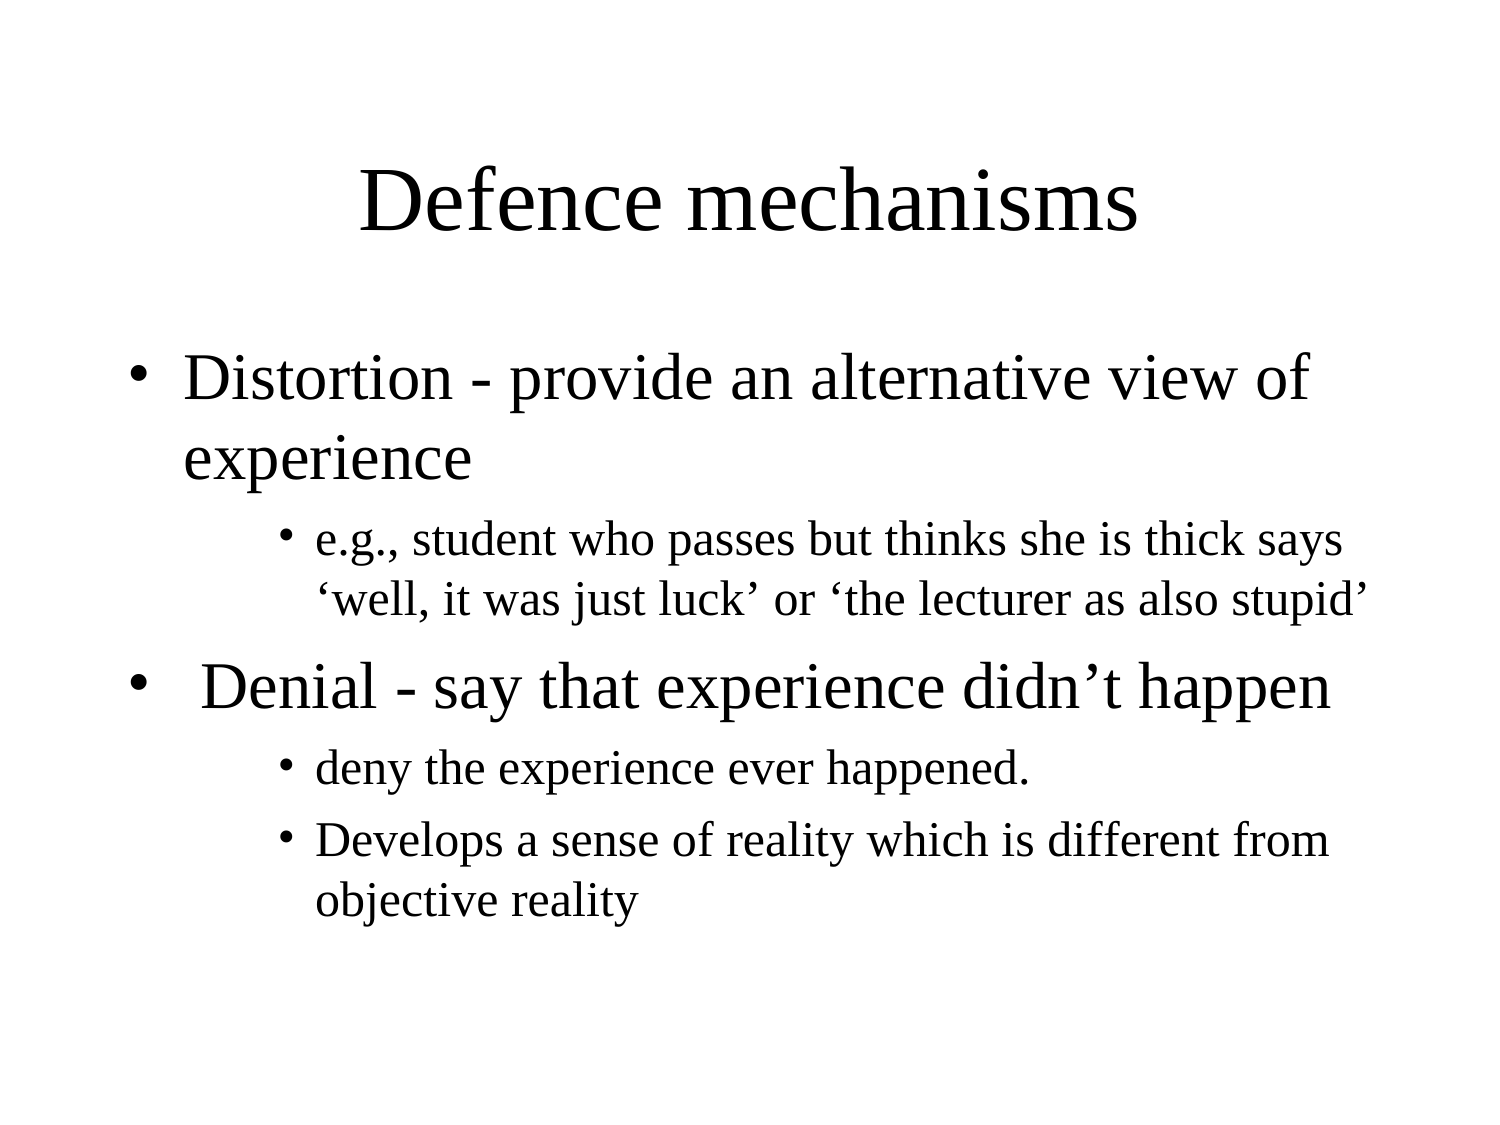

# Defence mechanisms
Distortion - provide an alternative view of experience
e.g., student who passes but thinks she is thick says ‘well, it was just luck’ or ‘the lecturer as also stupid’
 Denial - say that experience didn’t happen
deny the experience ever happened.
Develops a sense of reality which is different from objective reality